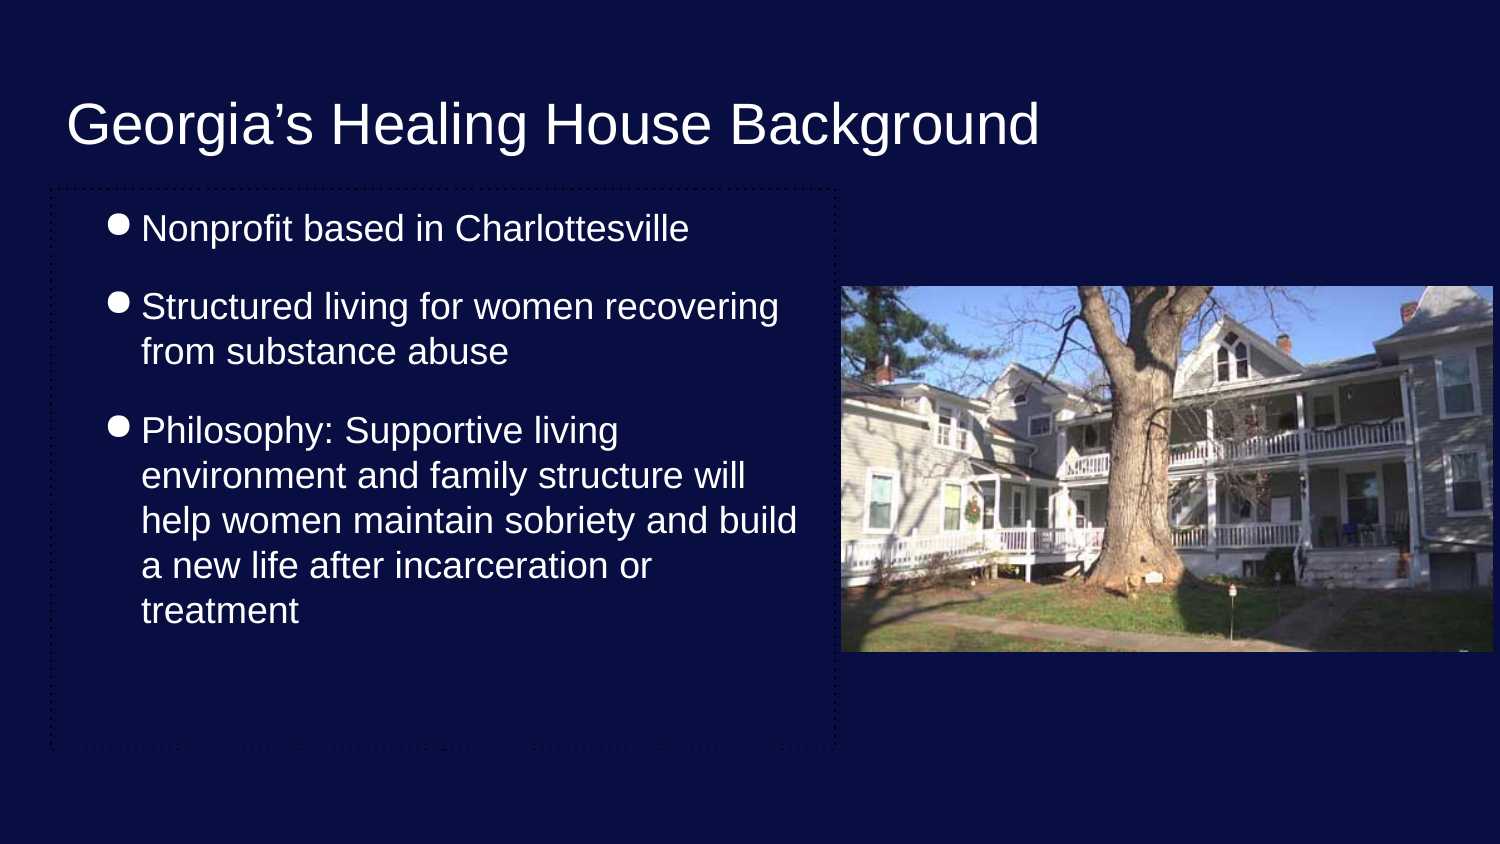

# Georgia’s Healing House Background
Nonprofit based in Charlottesville
Structured living for women recovering from substance abuse
Philosophy: Supportive living environment and family structure will help women maintain sobriety and build a new life after incarceration or treatment